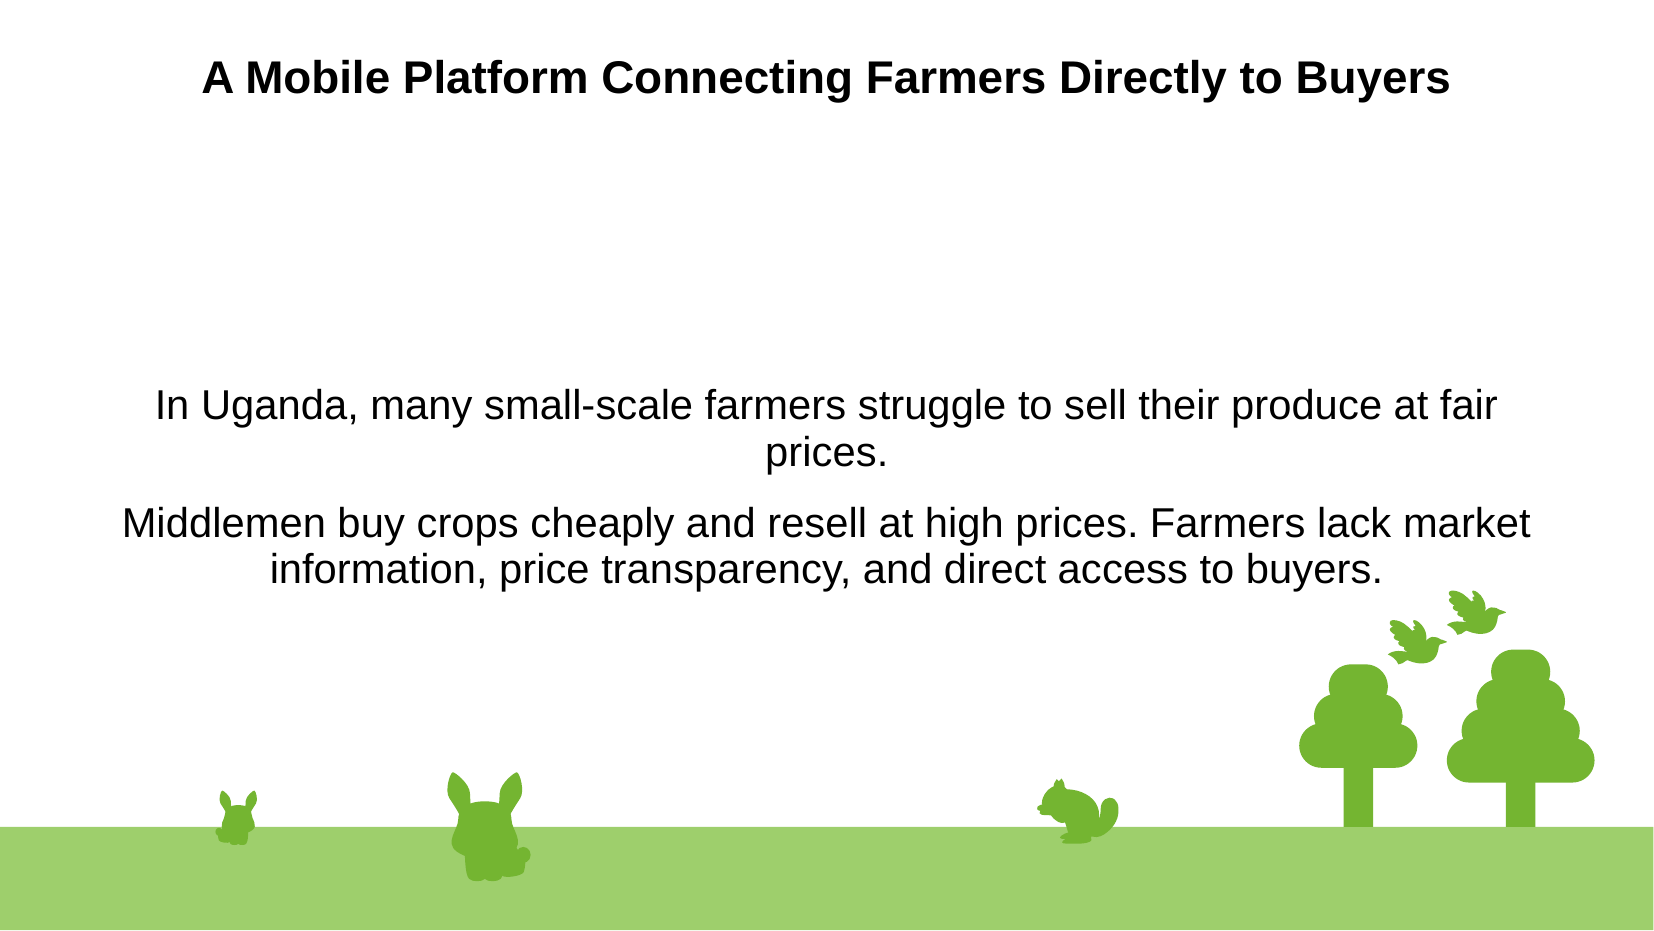

# A Mobile Platform Connecting Farmers Directly to Buyers
In Uganda, many small-scale farmers struggle to sell their produce at fair prices.
Middlemen buy crops cheaply and resell at high prices. Farmers lack market information, price transparency, and direct access to buyers.